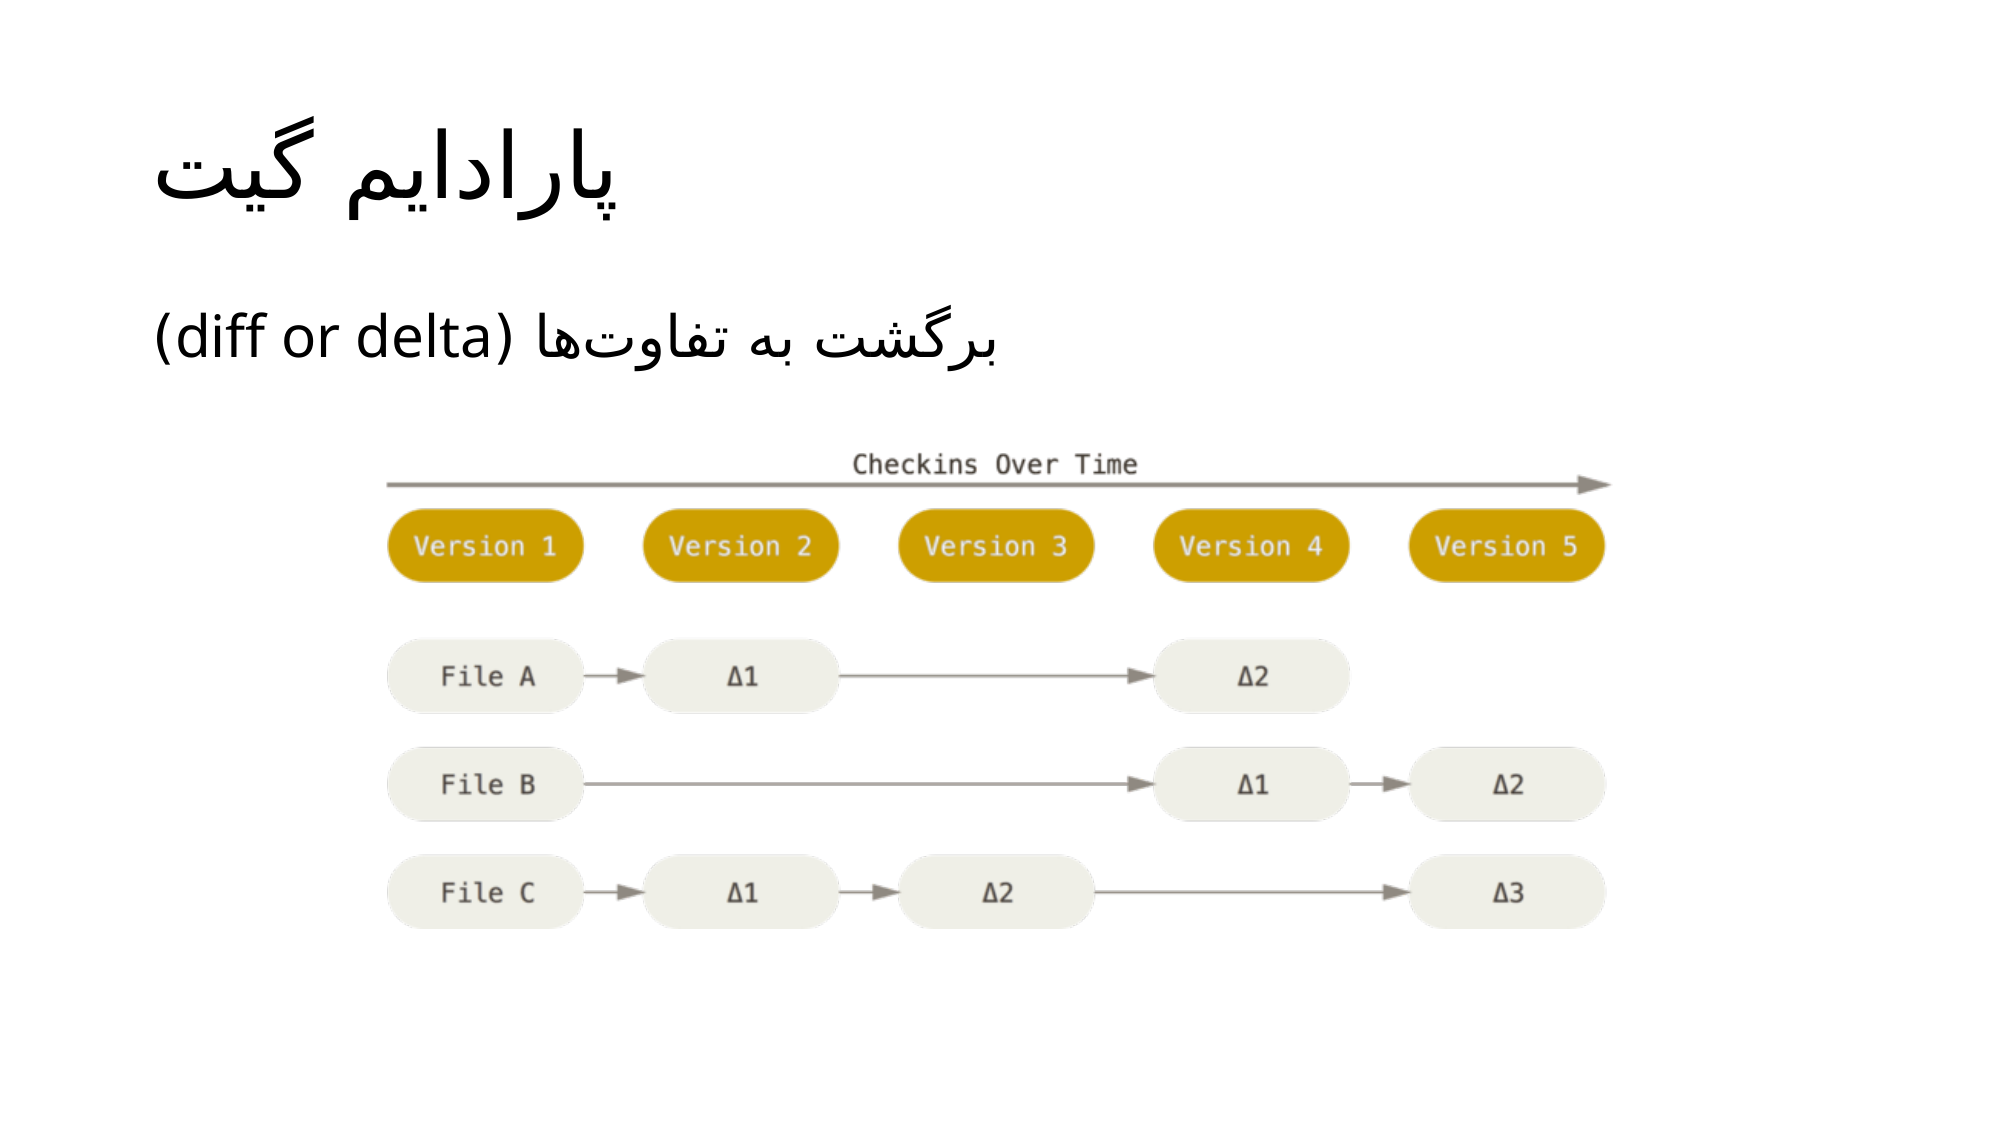

# پارادایم گیت
برگشت به تفاوت‌ها (diff or delta)